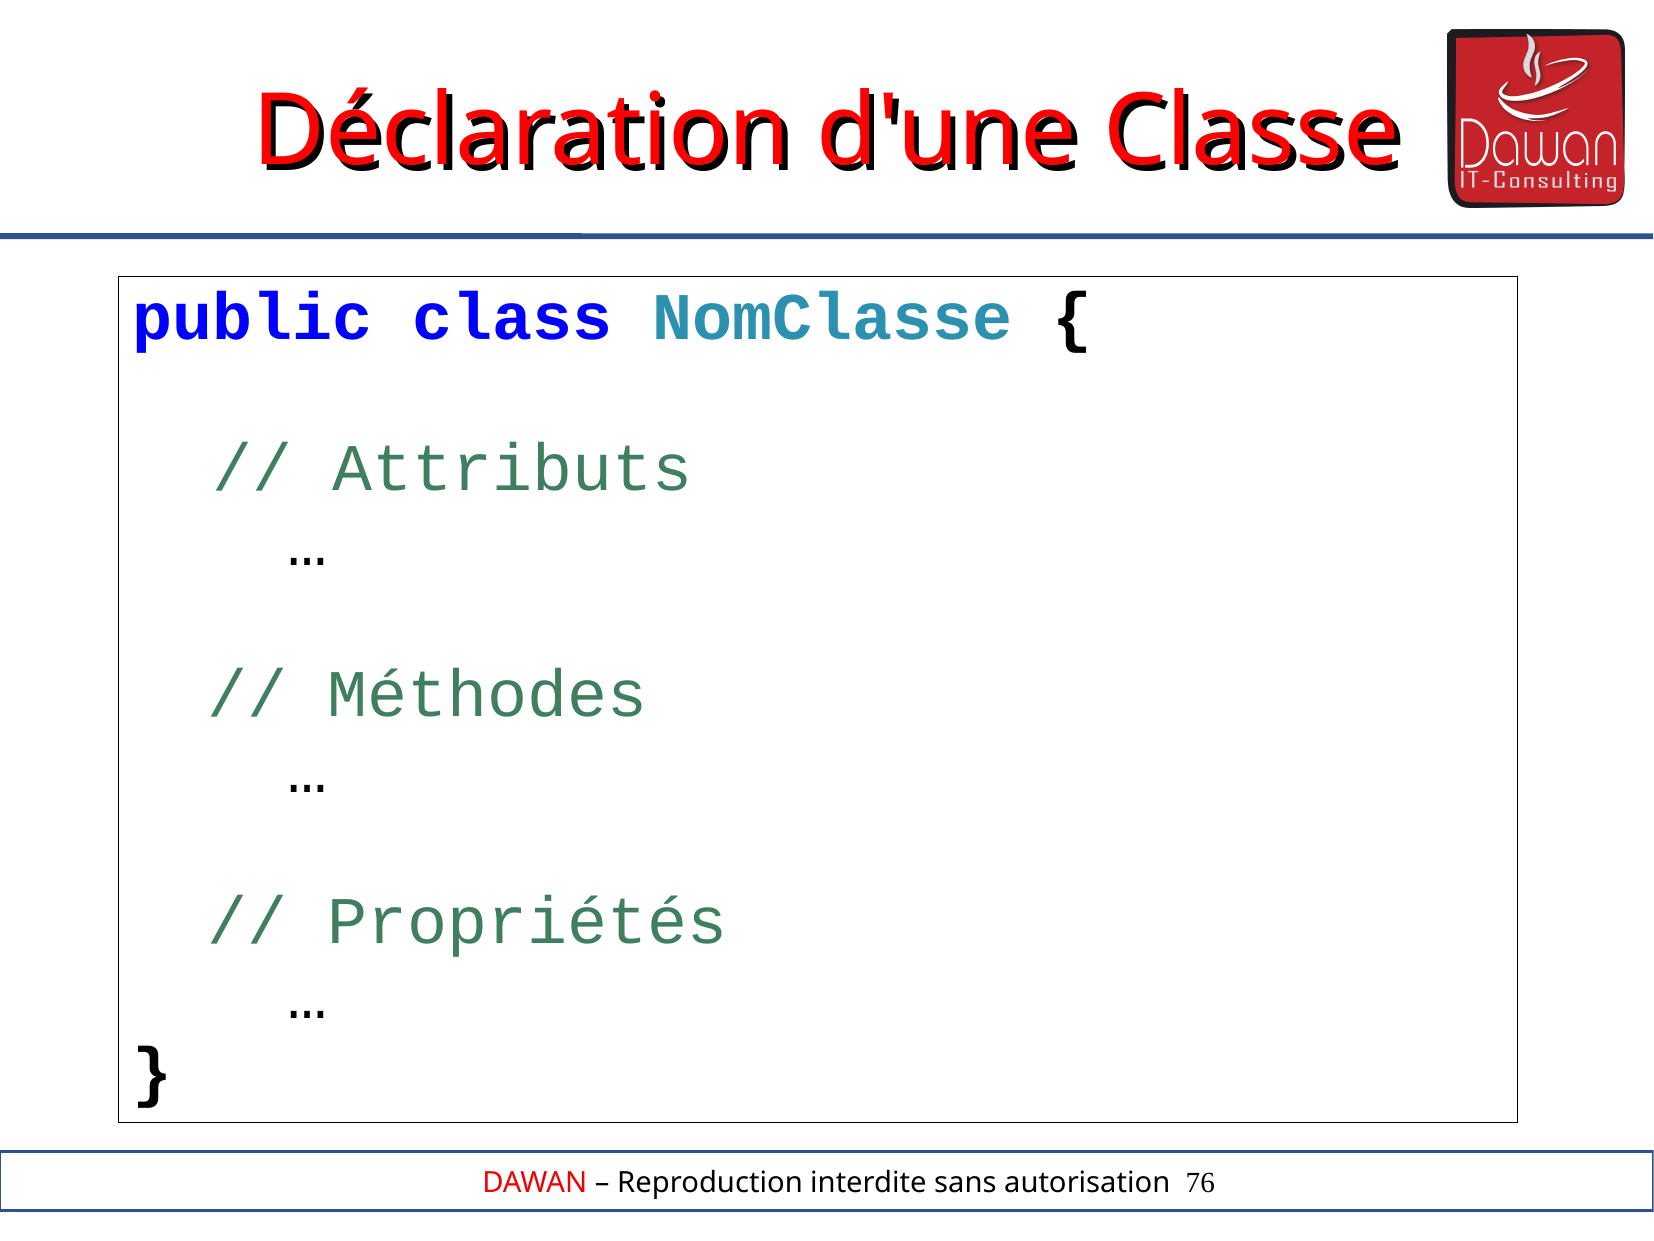

Déclaration d'une Classe
public class NomClasse {
 // Attributs
	 …
	// Méthodes
	 …
	// Propriétés
	 …
}